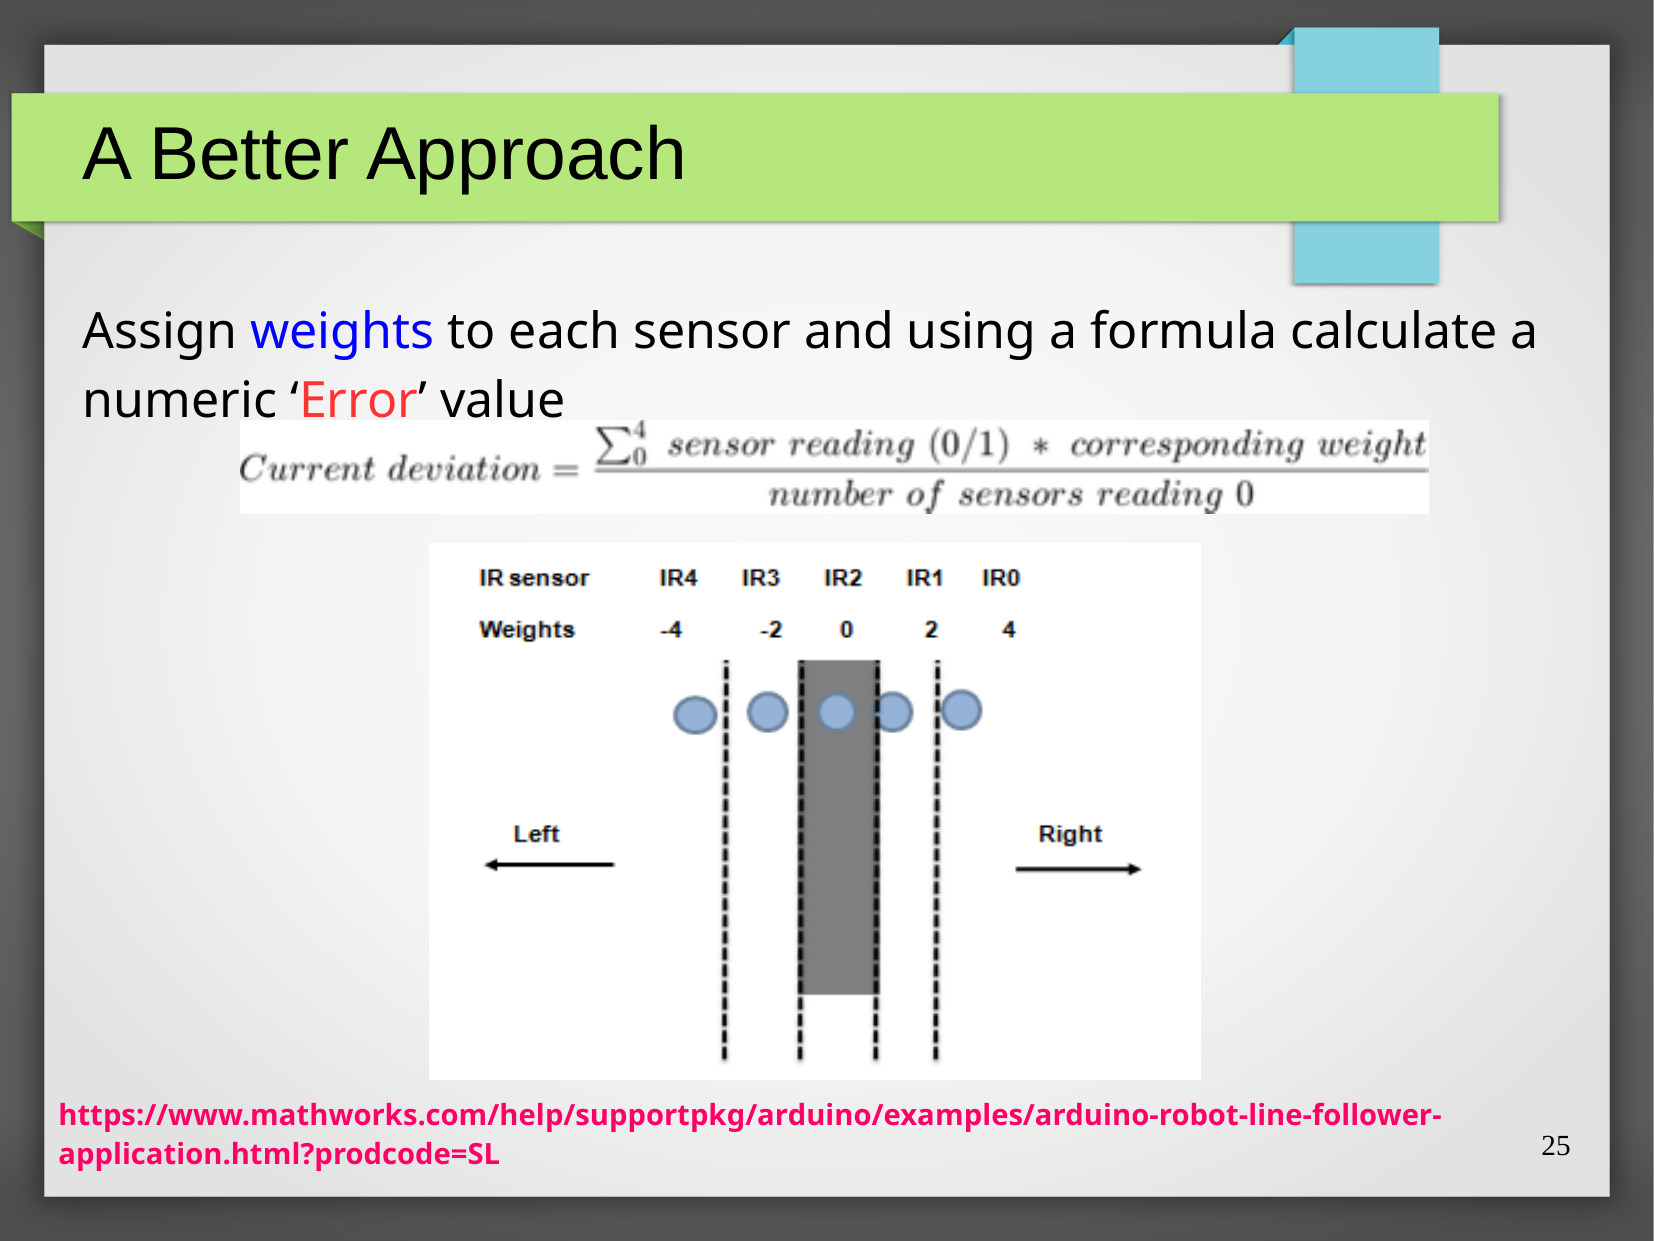

# A Better Approach
Assign weights to each sensor and using a formula calculate a numeric ‘Error’ value
https://www.mathworks.com/help/supportpkg/arduino/examples/arduino-robot-line-follower-application.html?prodcode=SL
25